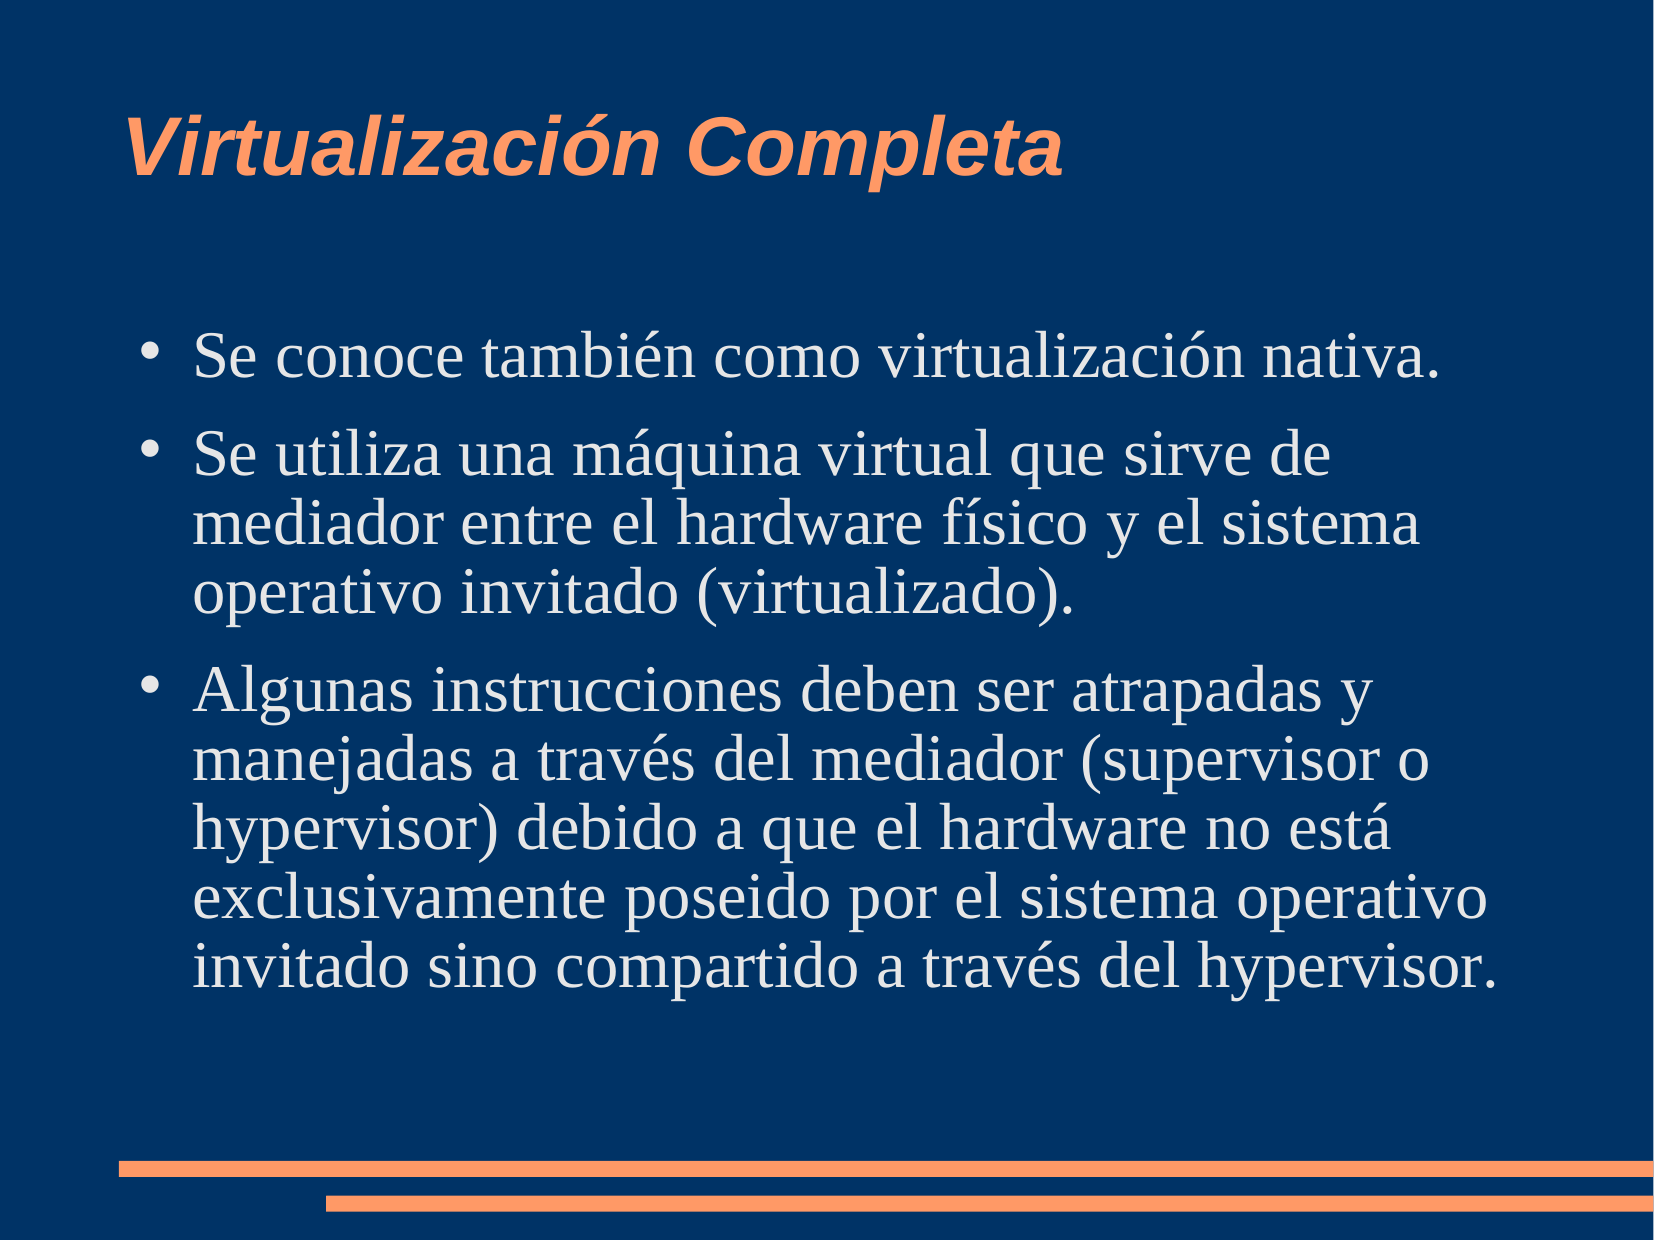

# Virtualización Completa
Se conoce también como virtualización nativa.
Se utiliza una máquina virtual que sirve de mediador entre el hardware físico y el sistema operativo invitado (virtualizado).
Algunas instrucciones deben ser atrapadas y manejadas a través del mediador (supervisor o hypervisor) debido a que el hardware no está exclusivamente poseido por el sistema operativo invitado sino compartido a través del hypervisor.